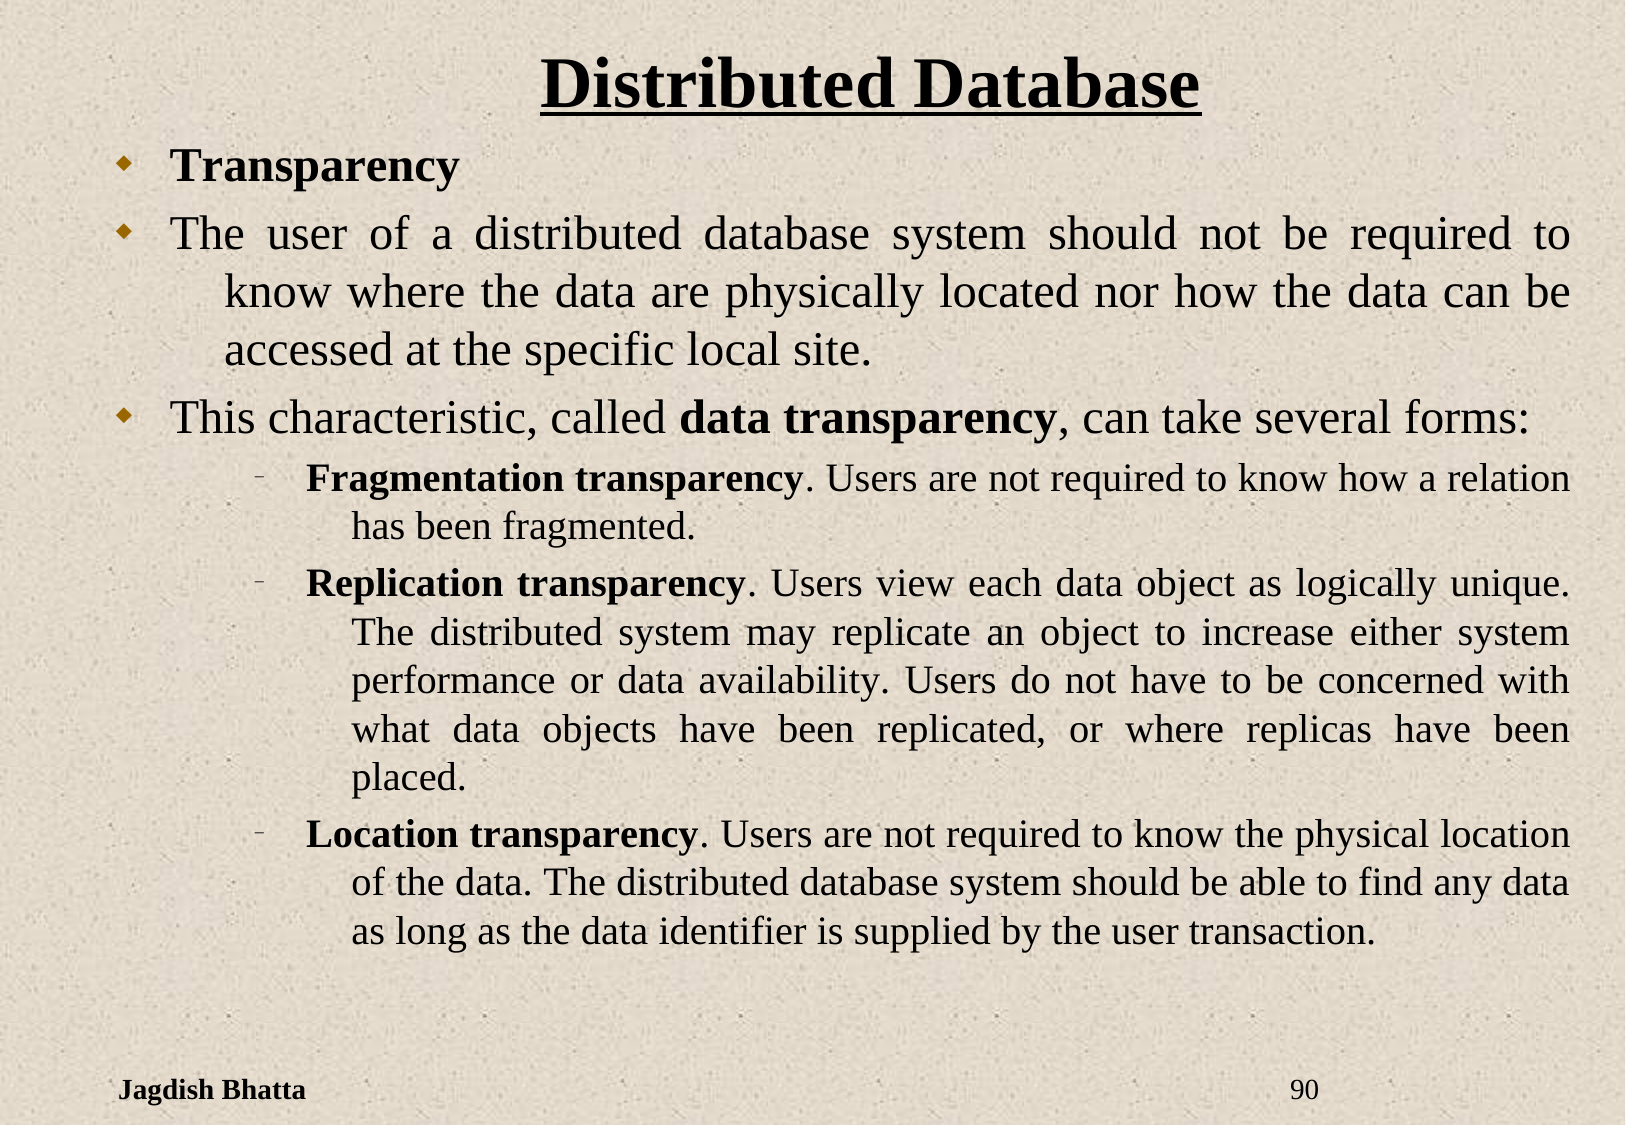

# Distributed Database
Transparency
The user of a distributed database system should not be required to know where the data are physically located nor how the data can be accessed at the specific local site.
This characteristic, called data transparency, can take several forms:
Fragmentation transparency. Users are not required to know how a relation has been fragmented.
Replication transparency. Users view each data object as logically unique. The distributed system may replicate an object to increase either system performance or data availability. Users do not have to be concerned with what data objects have been replicated, or where replicas have been placed.
Location transparency. Users are not required to know the physical location of the data. The distributed database system should be able to find any data as long as the data identifier is supplied by the user transaction.
Jagdish Bhatta
89